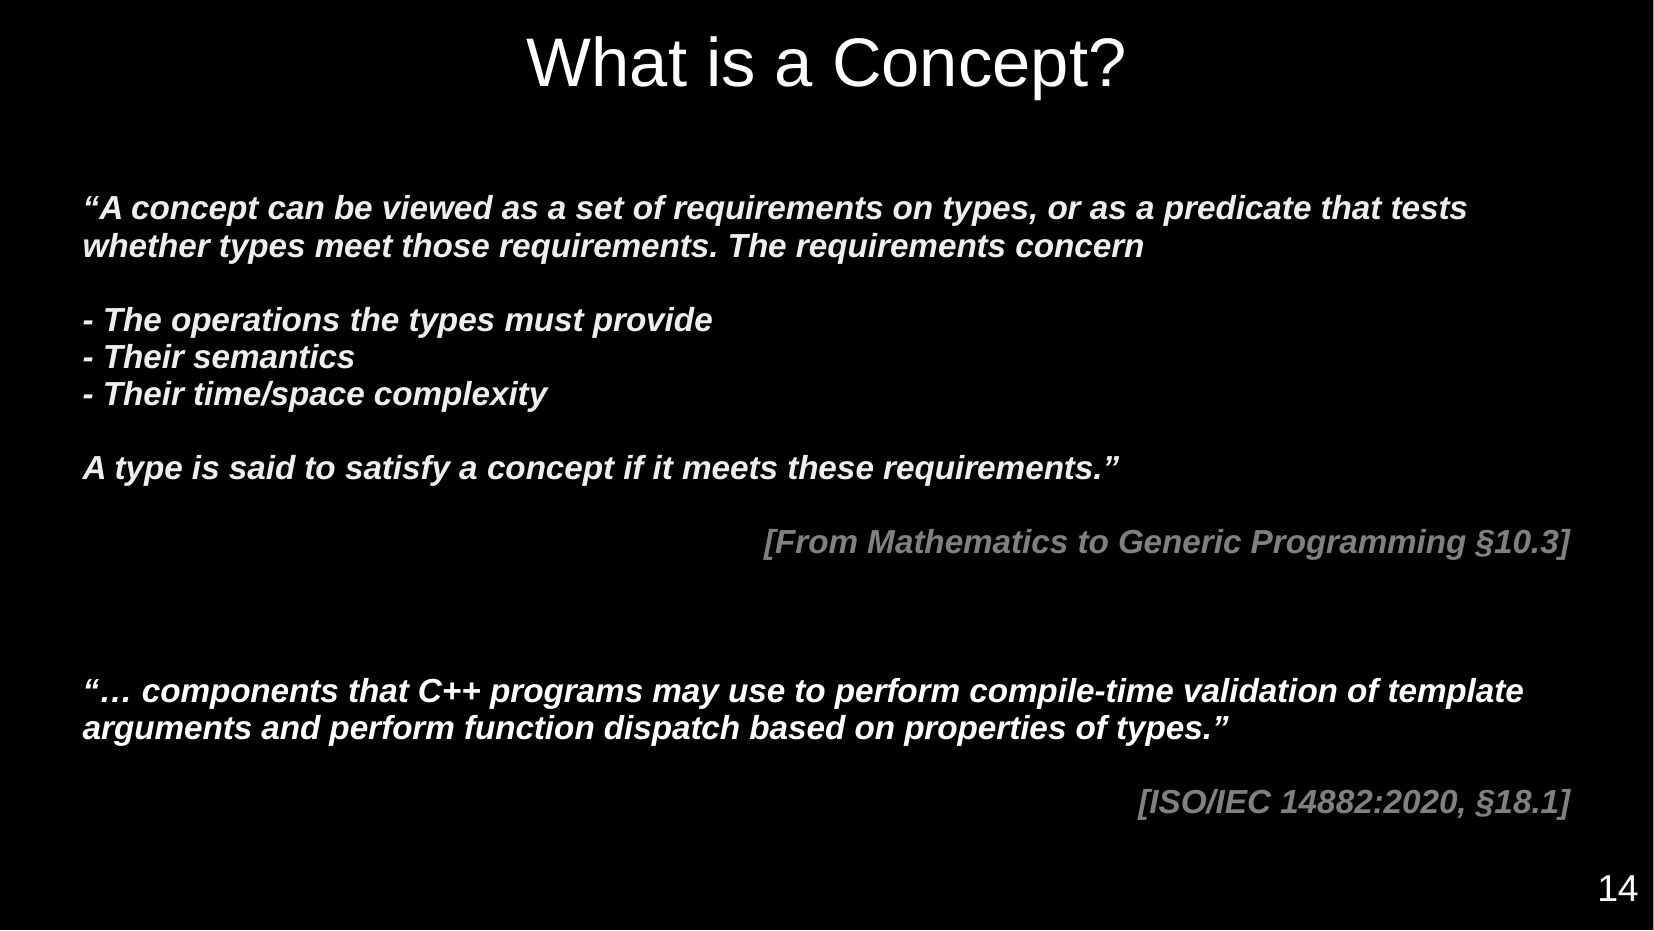

What is a Concept?
# “A concept can be viewed as a set of requirements on types, or as a predicate that tests whether types meet those requirements. The requirements concern
- The operations the types must provide
- Their semantics
- Their time/space complexity
A type is said to satisfy a concept if it meets these requirements.”
[From Mathematics to Generic Programming §10.3]
“… components that C++ programs may use to perform compile-time validation of template arguments and perform function dispatch based on properties of types.”
[ISO/IEC 14882:2020, §18.1]